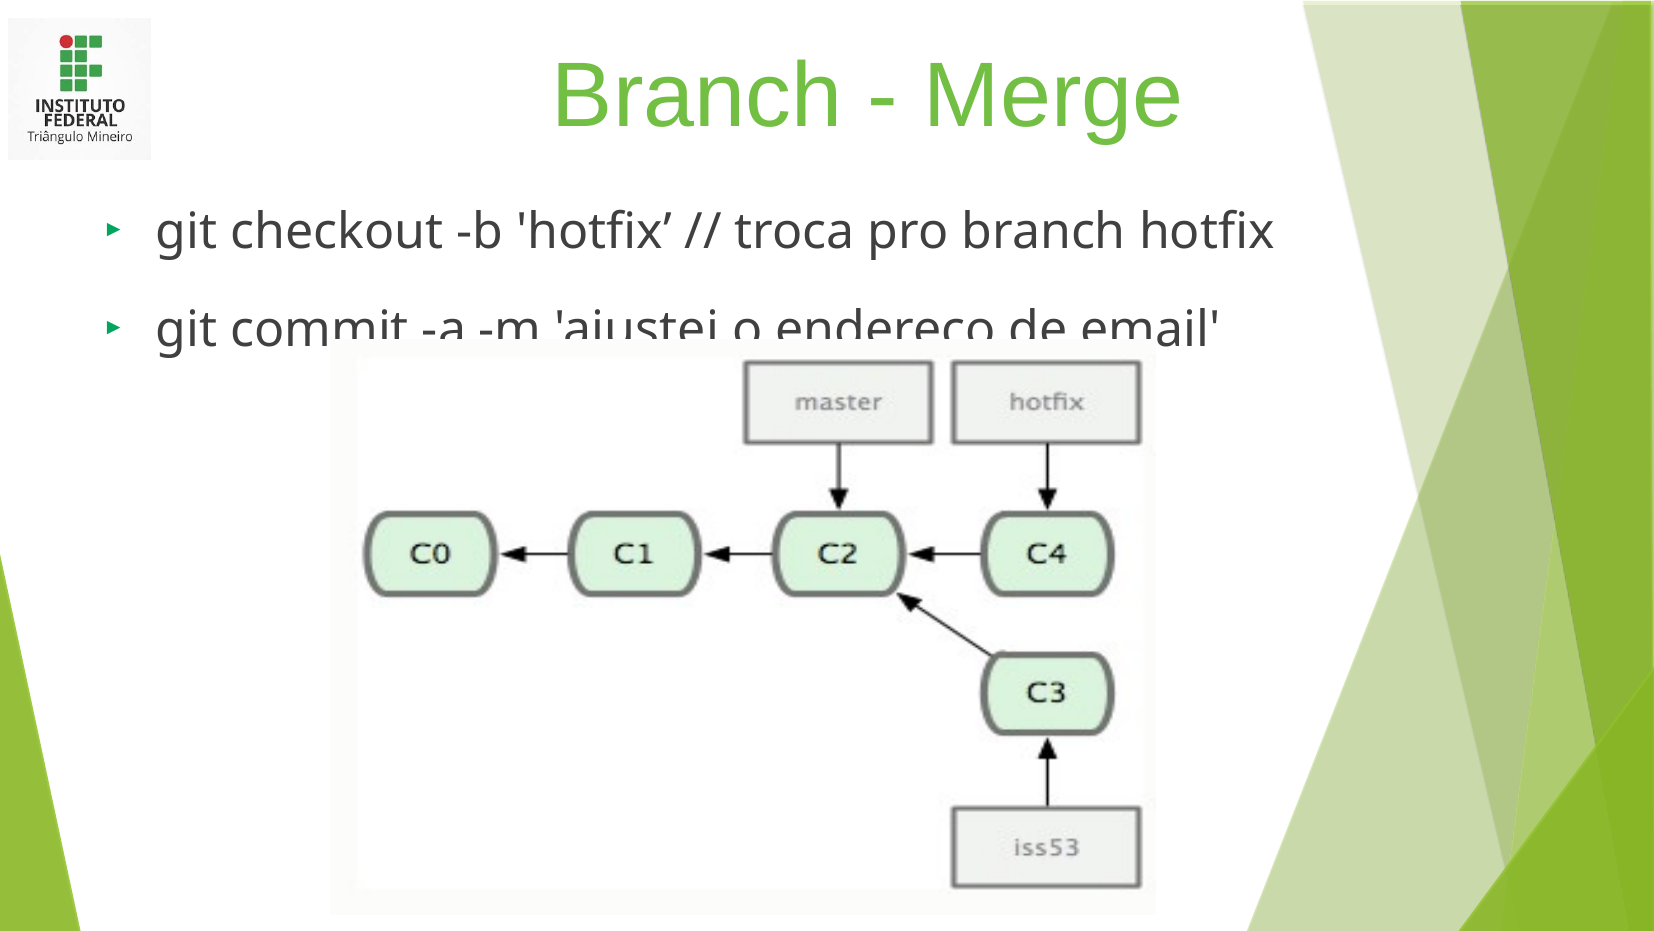

# Branch - Merge
git checkout -b 'hotfix’ // troca pro branch hotfix
git commit -a -m 'ajustei o endereço de email'